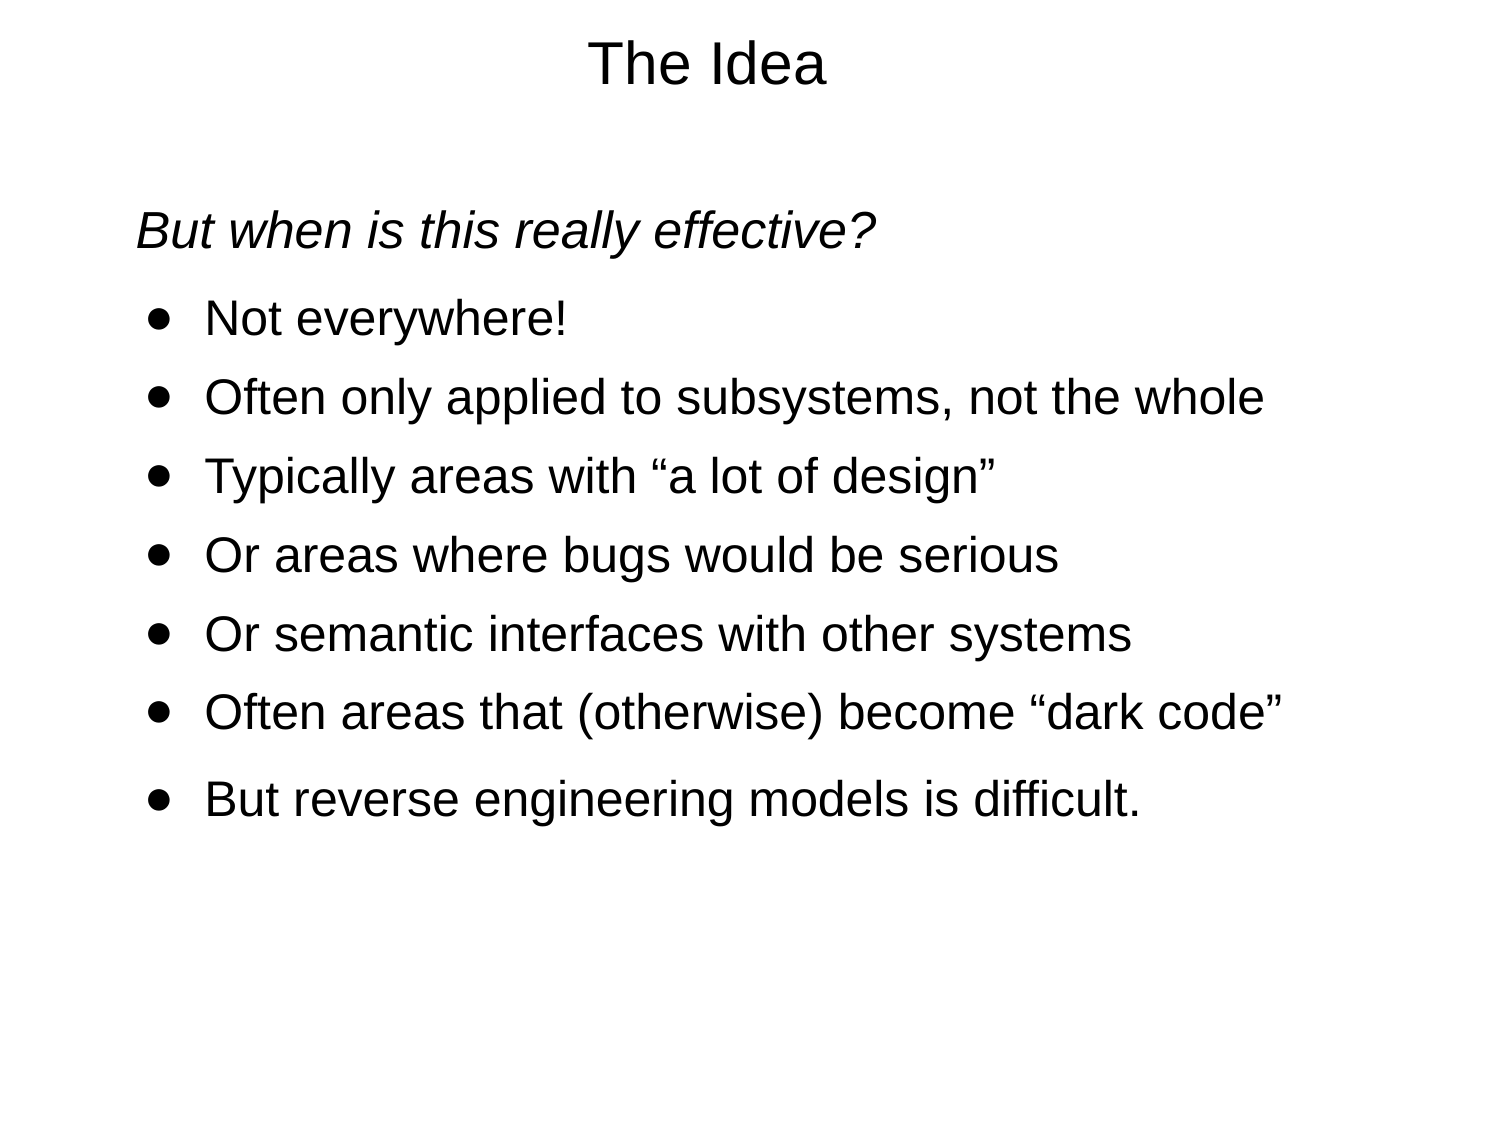

The Idea
But when is this really effective?
Not everywhere!
Often only applied to subsystems, not the whole
Typically areas with “a lot of design”
Or areas where bugs would be serious
Or semantic interfaces with other systems
Often areas that (otherwise) become “dark code”
But reverse engineering models is difficult.